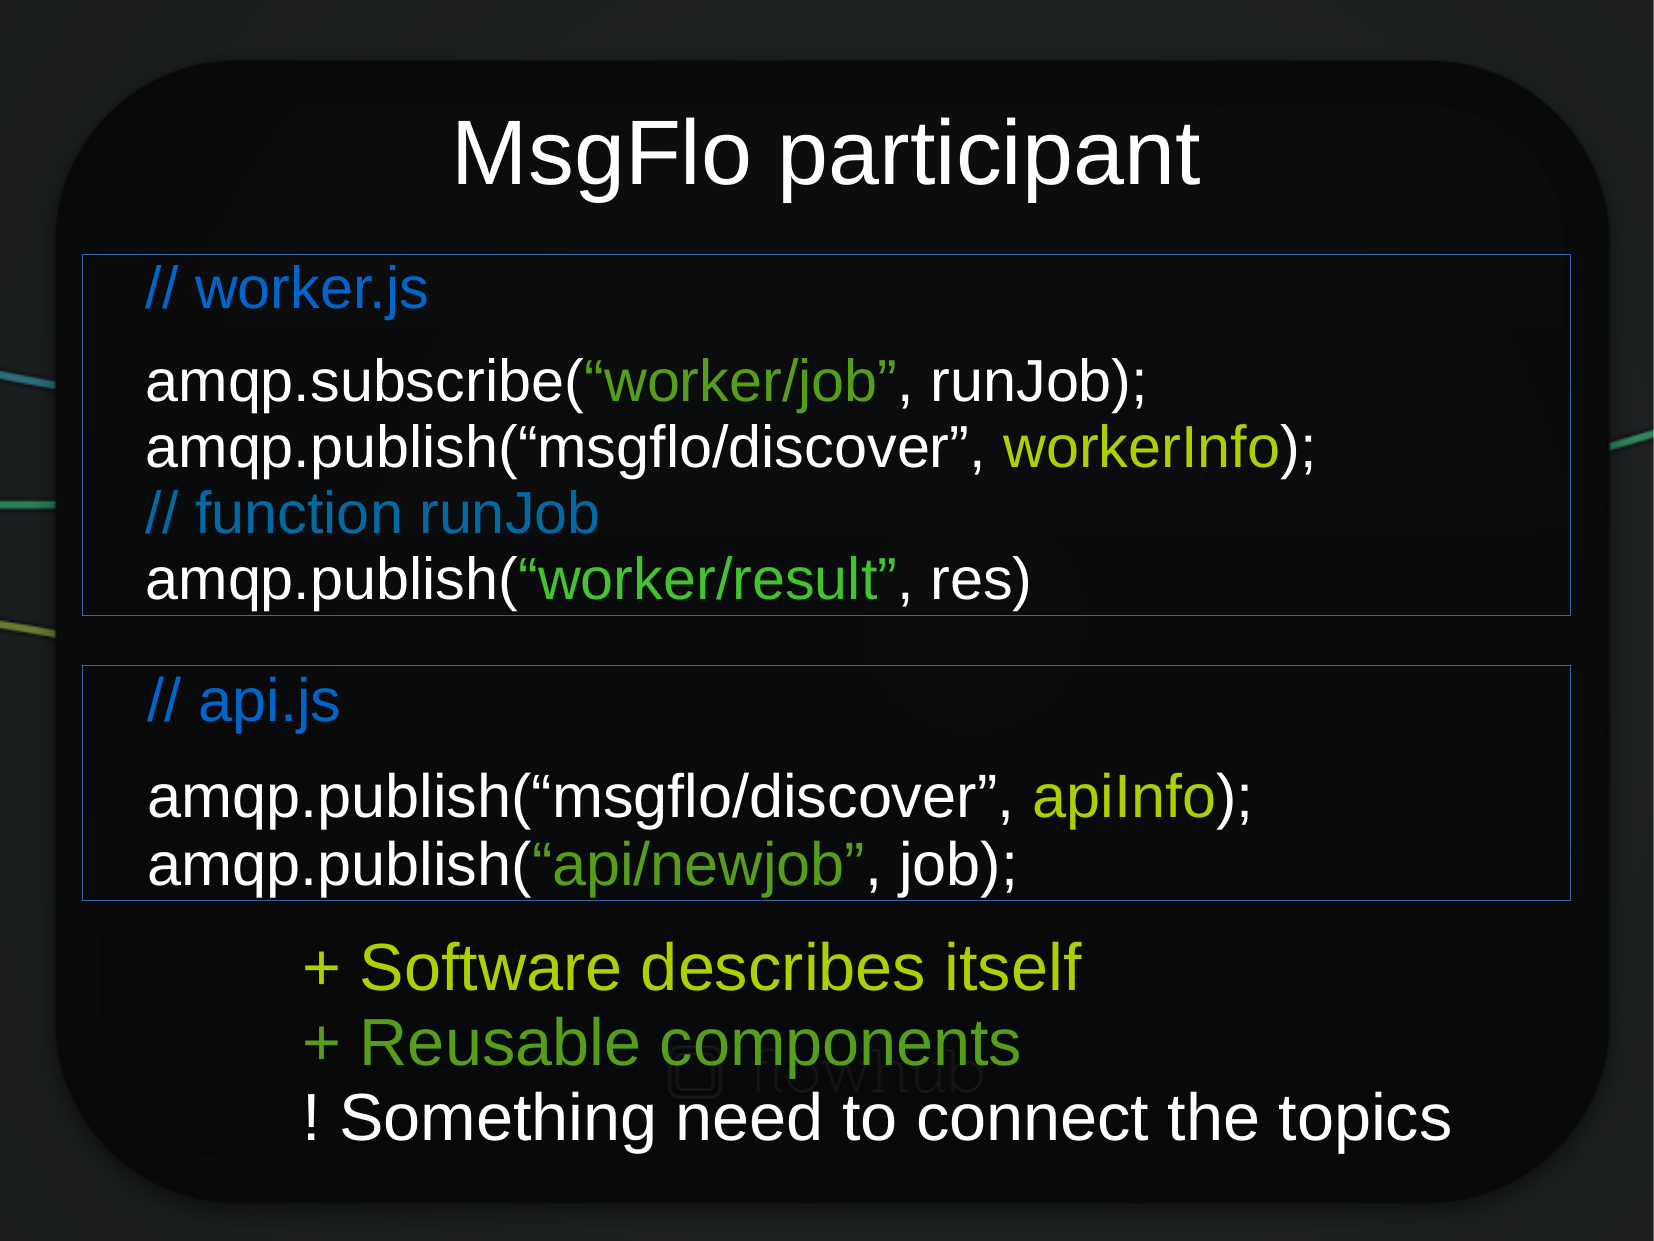

# MsgFlo participant
// worker.js
amqp.subscribe(“worker/job”, runJob);
amqp.publish(“msgflo/discover”, workerInfo);
// function runJob
amqp.publish(“worker/result”, res)
// api.js
amqp.publish(“msgflo/discover”, apiInfo);
amqp.publish(“api/newjob”, job);
+ Software describes itself
+ Reusable components
! Something need to connect the topics